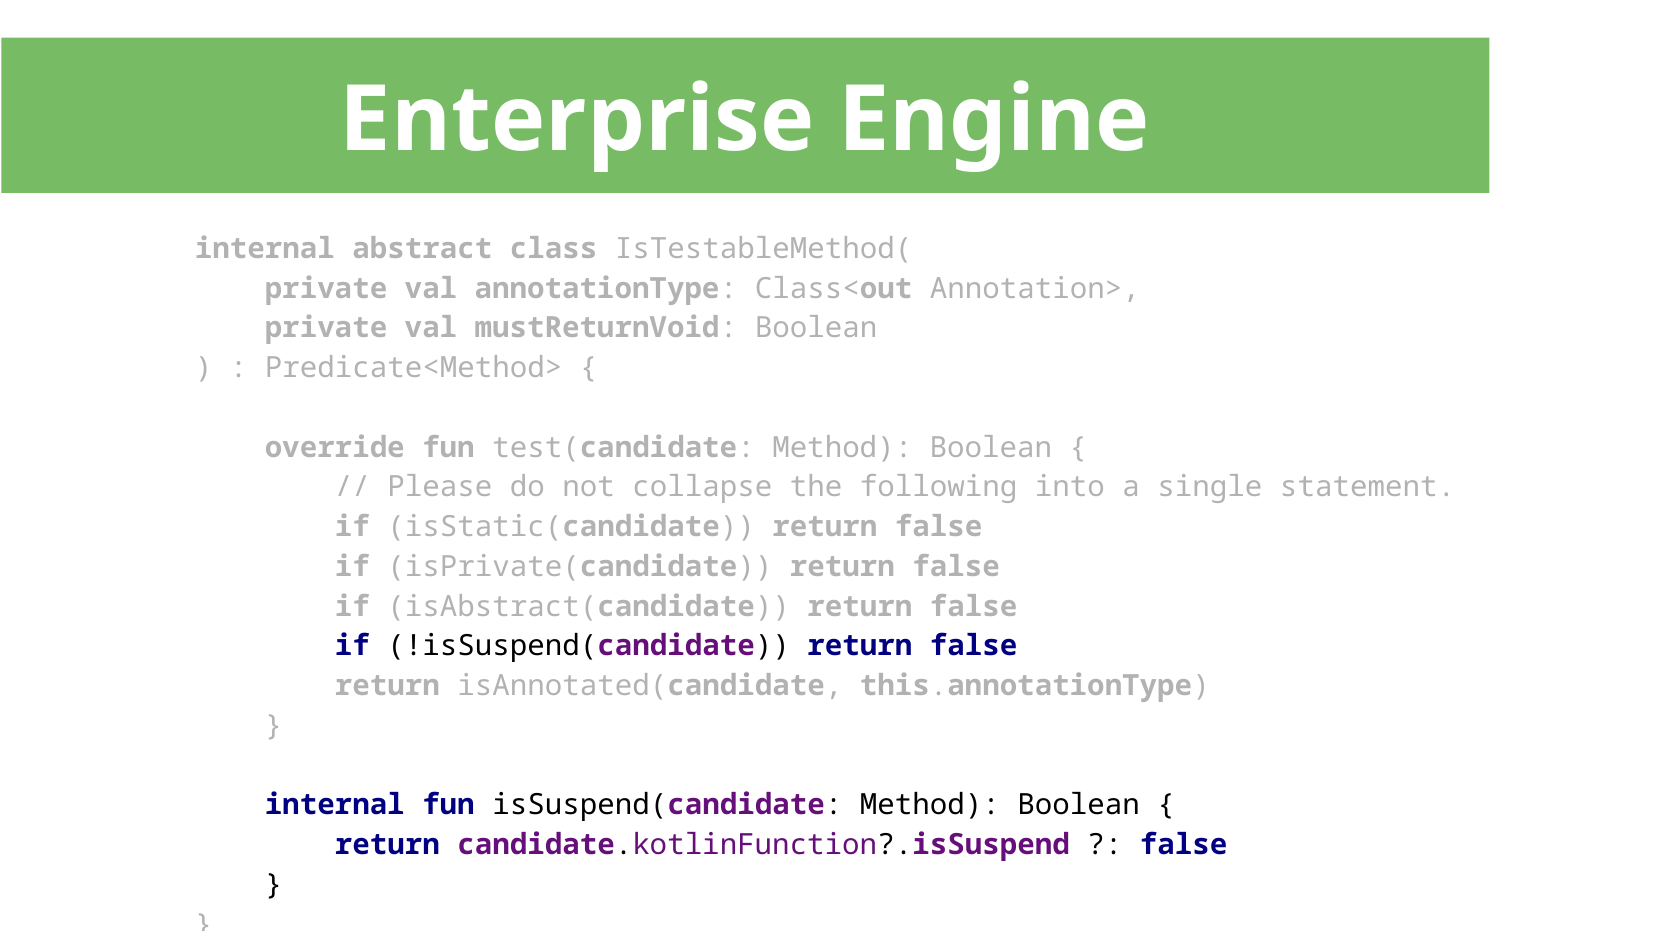

# Enterprise Engine
internal abstract class IsTestableMethod(
 private val annotationType: Class<out Annotation>,
 private val mustReturnVoid: Boolean
) : Predicate<Method> {
 override fun test(candidate: Method): Boolean {
 // Please do not collapse the following into a single statement.
 if (isStatic(candidate)) return false
 if (isPrivate(candidate)) return false
 if (isAbstract(candidate)) return false
 if (!isSuspend(candidate)) return false
 return isAnnotated(candidate, this.annotationType)
 }
 internal fun isSuspend(candidate: Method): Boolean {
 return candidate.kotlinFunction?.isSuspend ?: false
 }
}